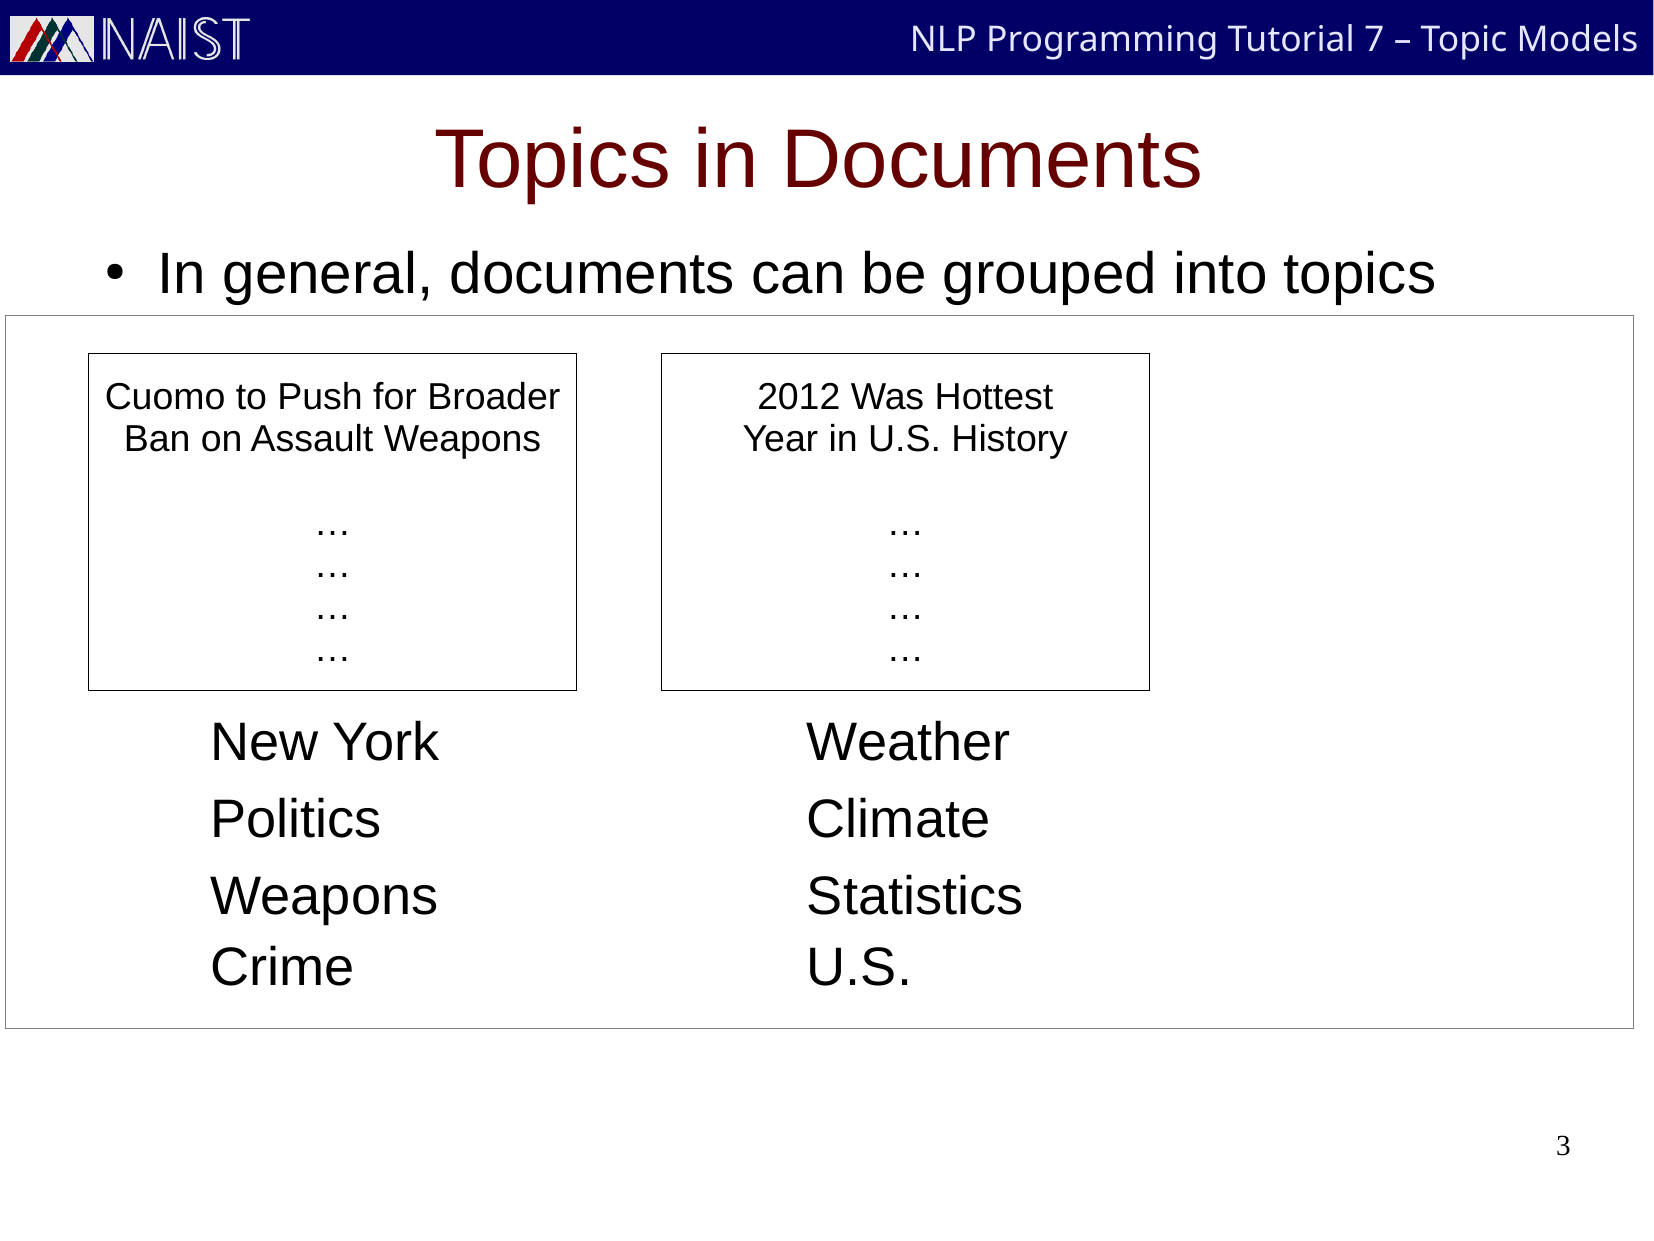

# Topics in Documents
In general, documents can be grouped into topics
Cuomo to Push for Broader
Ban on Assault Weapons
…
…
…
…
2012 Was Hottest
Year in U.S. History
…
…
…
…
New York
Weather
Politics
Climate
Weapons
Statistics
Crime
U.S.
3